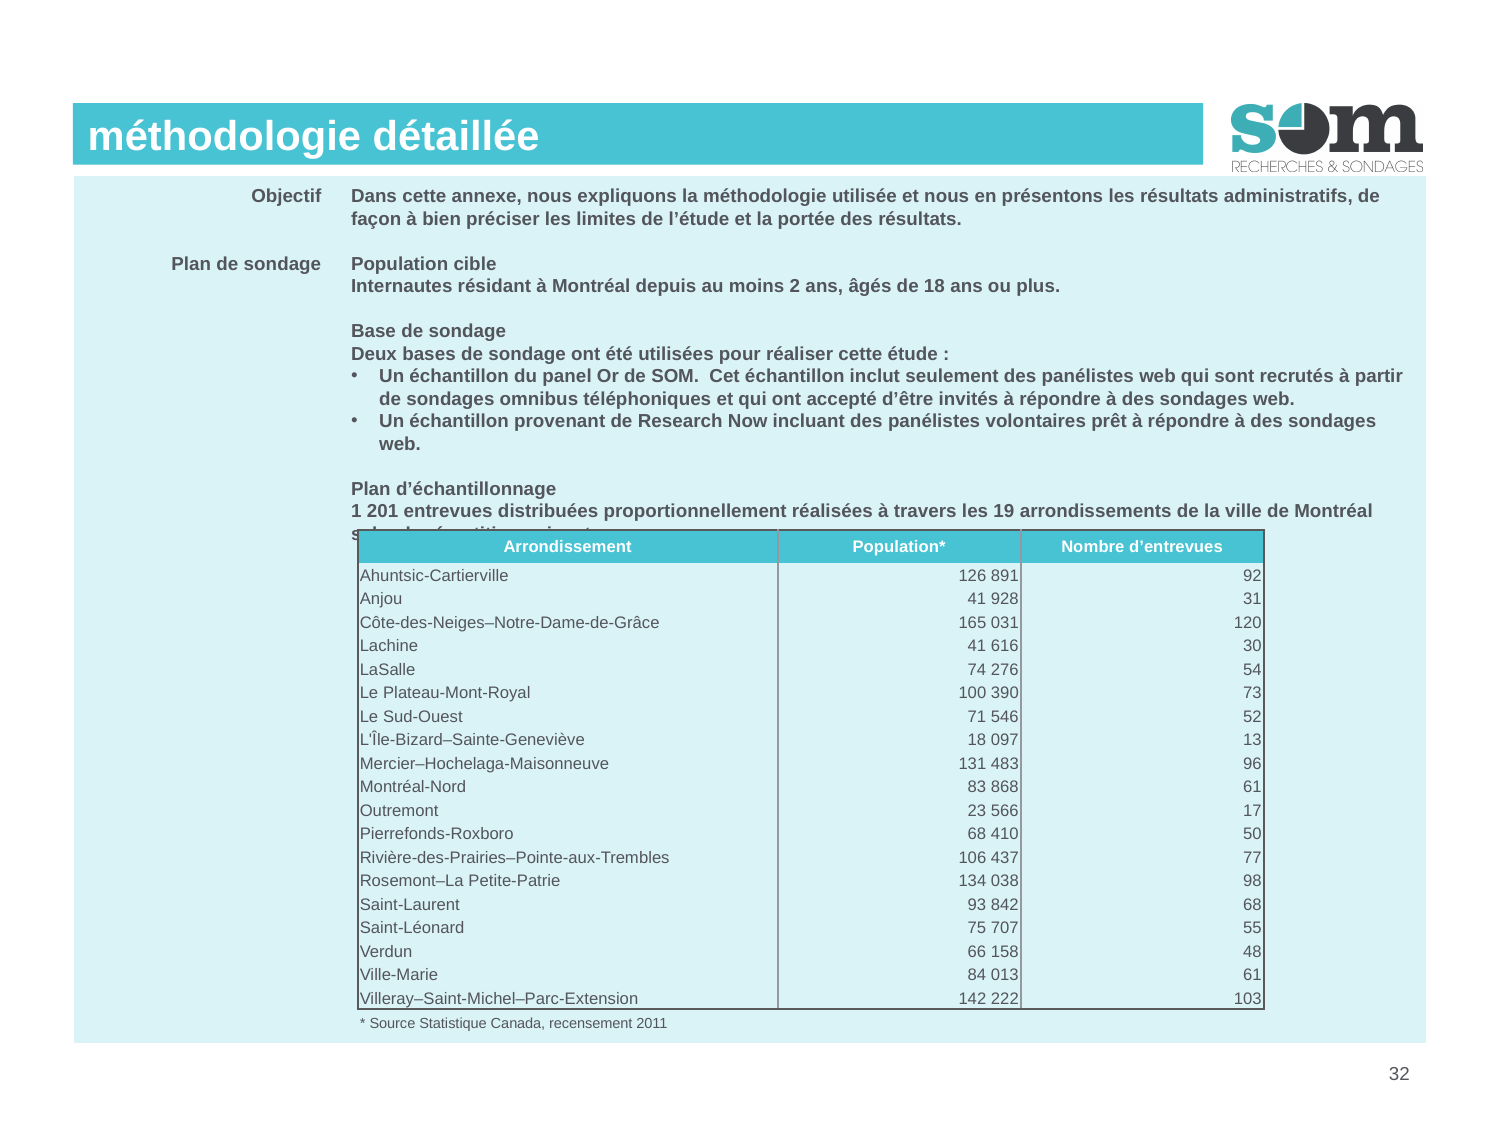

# méthodologie détaillée
Objectif
Plan de sondage
Dans cette annexe, nous expliquons la méthodologie utilisée et nous en présentons les résultats administratifs, de façon à bien préciser les limites de l’étude et la portée des résultats.
Population cible
Internautes résidant à Montréal depuis au moins 2 ans, âgés de 18 ans ou plus.
Base de sondage
Deux bases de sondage ont été utilisées pour réaliser cette étude :
Un échantillon du panel Or de SOM. Cet échantillon inclut seulement des panélistes web qui sont recrutés à partir de sondages omnibus téléphoniques et qui ont accepté d’être invités à répondre à des sondages web.
Un échantillon provenant de Research Now incluant des panélistes volontaires prêt à répondre à des sondages web.
Plan d’échantillonnage
1 201 entrevues distribuées proportionnellement réalisées à travers les 19 arrondissements de la ville de Montréal selon la répartition suivante :
| Arrondissement | Population\* | Nombre d’entrevues |
| --- | --- | --- |
| Ahuntsic-Cartierville | 126 891 | 92 |
| Anjou | 41 928 | 31 |
| Côte-des-Neiges–Notre-Dame-de-Grâce | 165 031 | 120 |
| Lachine | 41 616 | 30 |
| LaSalle | 74 276 | 54 |
| Le Plateau-Mont-Royal | 100 390 | 73 |
| Le Sud-Ouest | 71 546 | 52 |
| L'Île-Bizard–Sainte-Geneviève | 18 097 | 13 |
| Mercier–Hochelaga-Maisonneuve | 131 483 | 96 |
| Montréal-Nord | 83 868 | 61 |
| Outremont | 23 566 | 17 |
| Pierrefonds-Roxboro | 68 410 | 50 |
| Rivière-des-Prairies–Pointe-aux-Trembles | 106 437 | 77 |
| Rosemont–La Petite-Patrie | 134 038 | 98 |
| Saint-Laurent | 93 842 | 68 |
| Saint-Léonard | 75 707 | 55 |
| Verdun | 66 158 | 48 |
| Ville-Marie | 84 013 | 61 |
| Villeray–Saint-Michel–Parc-Extension | 142 222 | 103 |
* Source Statistique Canada, recensement 2011